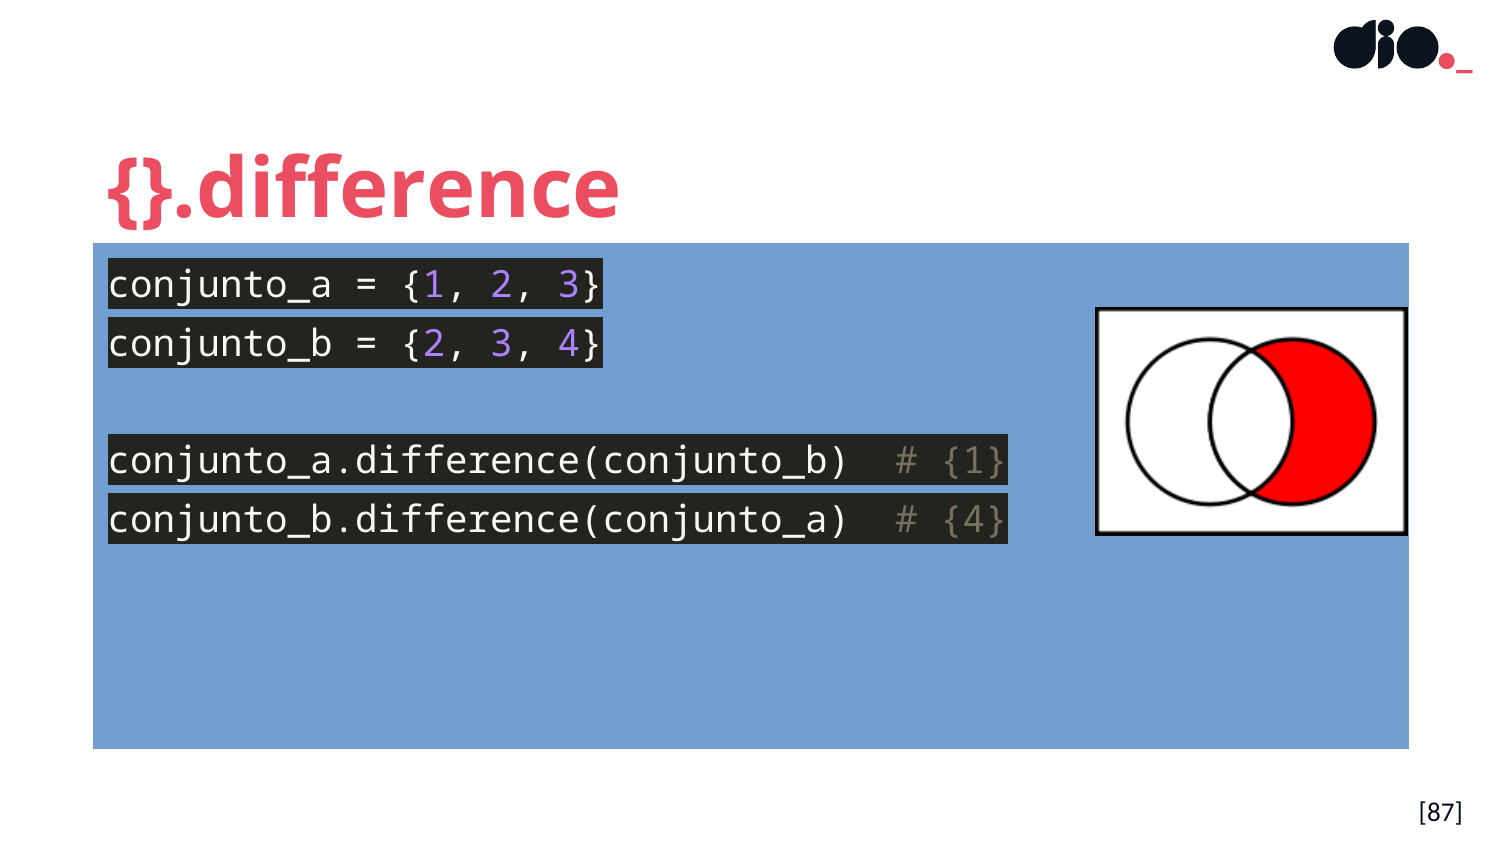

{}.difference
| conjunto\_a = {1, 2, 3} conjunto\_b = {2, 3, 4} conjunto\_a.difference(conjunto\_b) # {1} conjunto\_b.difference(conjunto\_a) # {4} |
| --- |